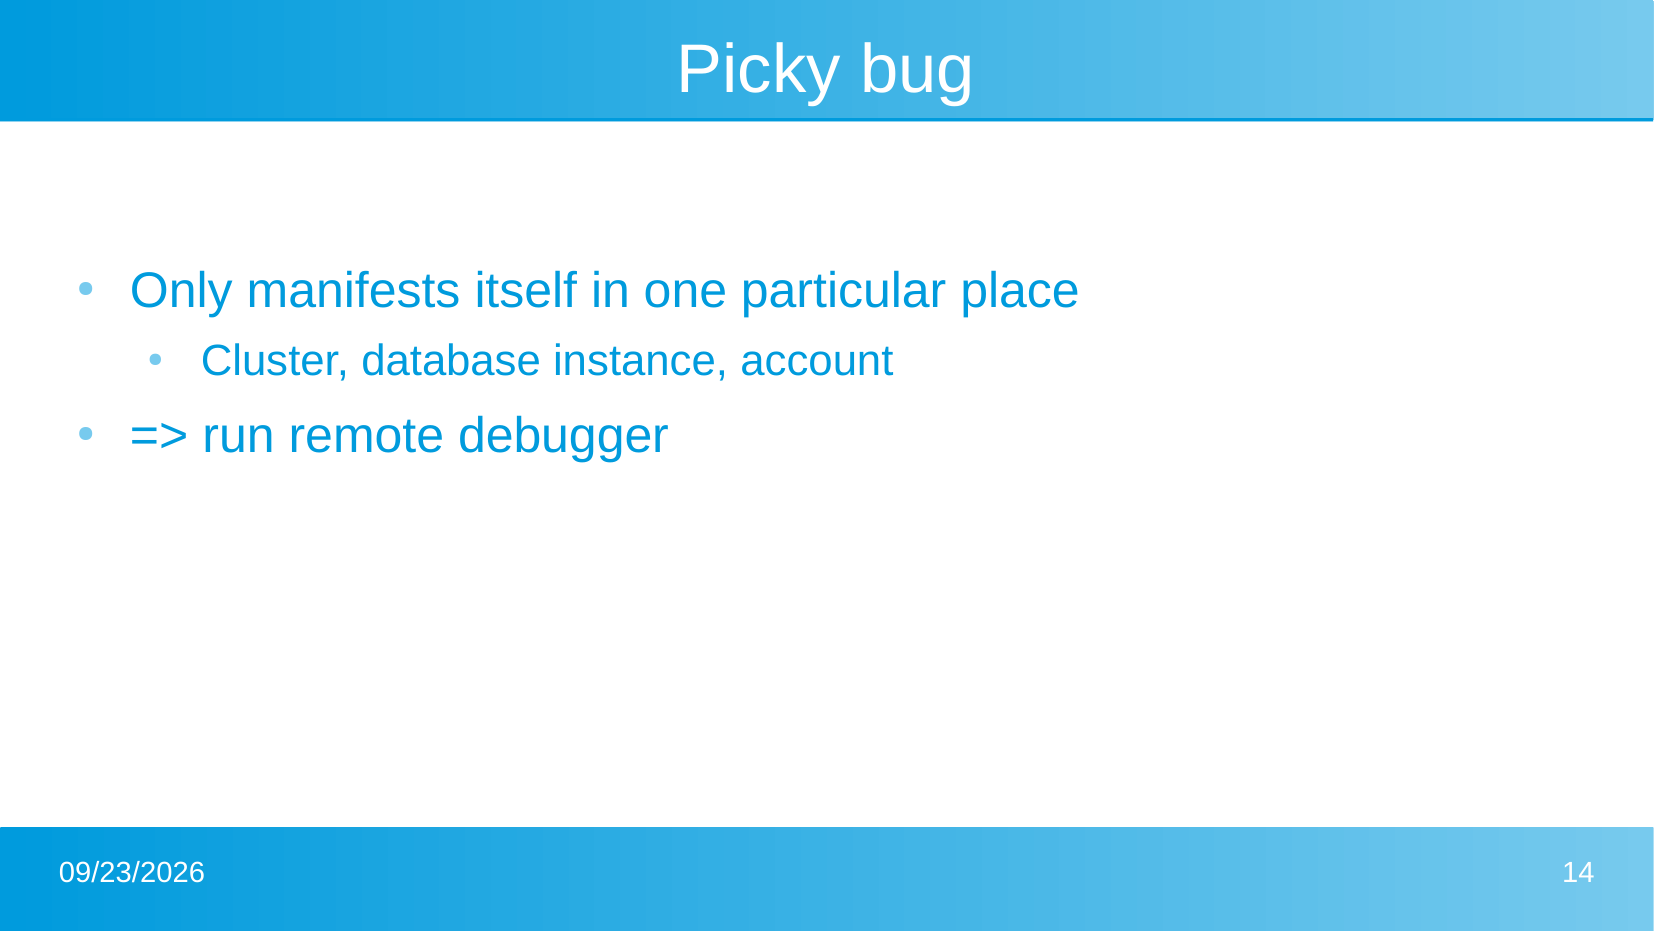

# Picky bug
Only manifests itself in one particular place
Cluster, database instance, account
=> run remote debugger
14